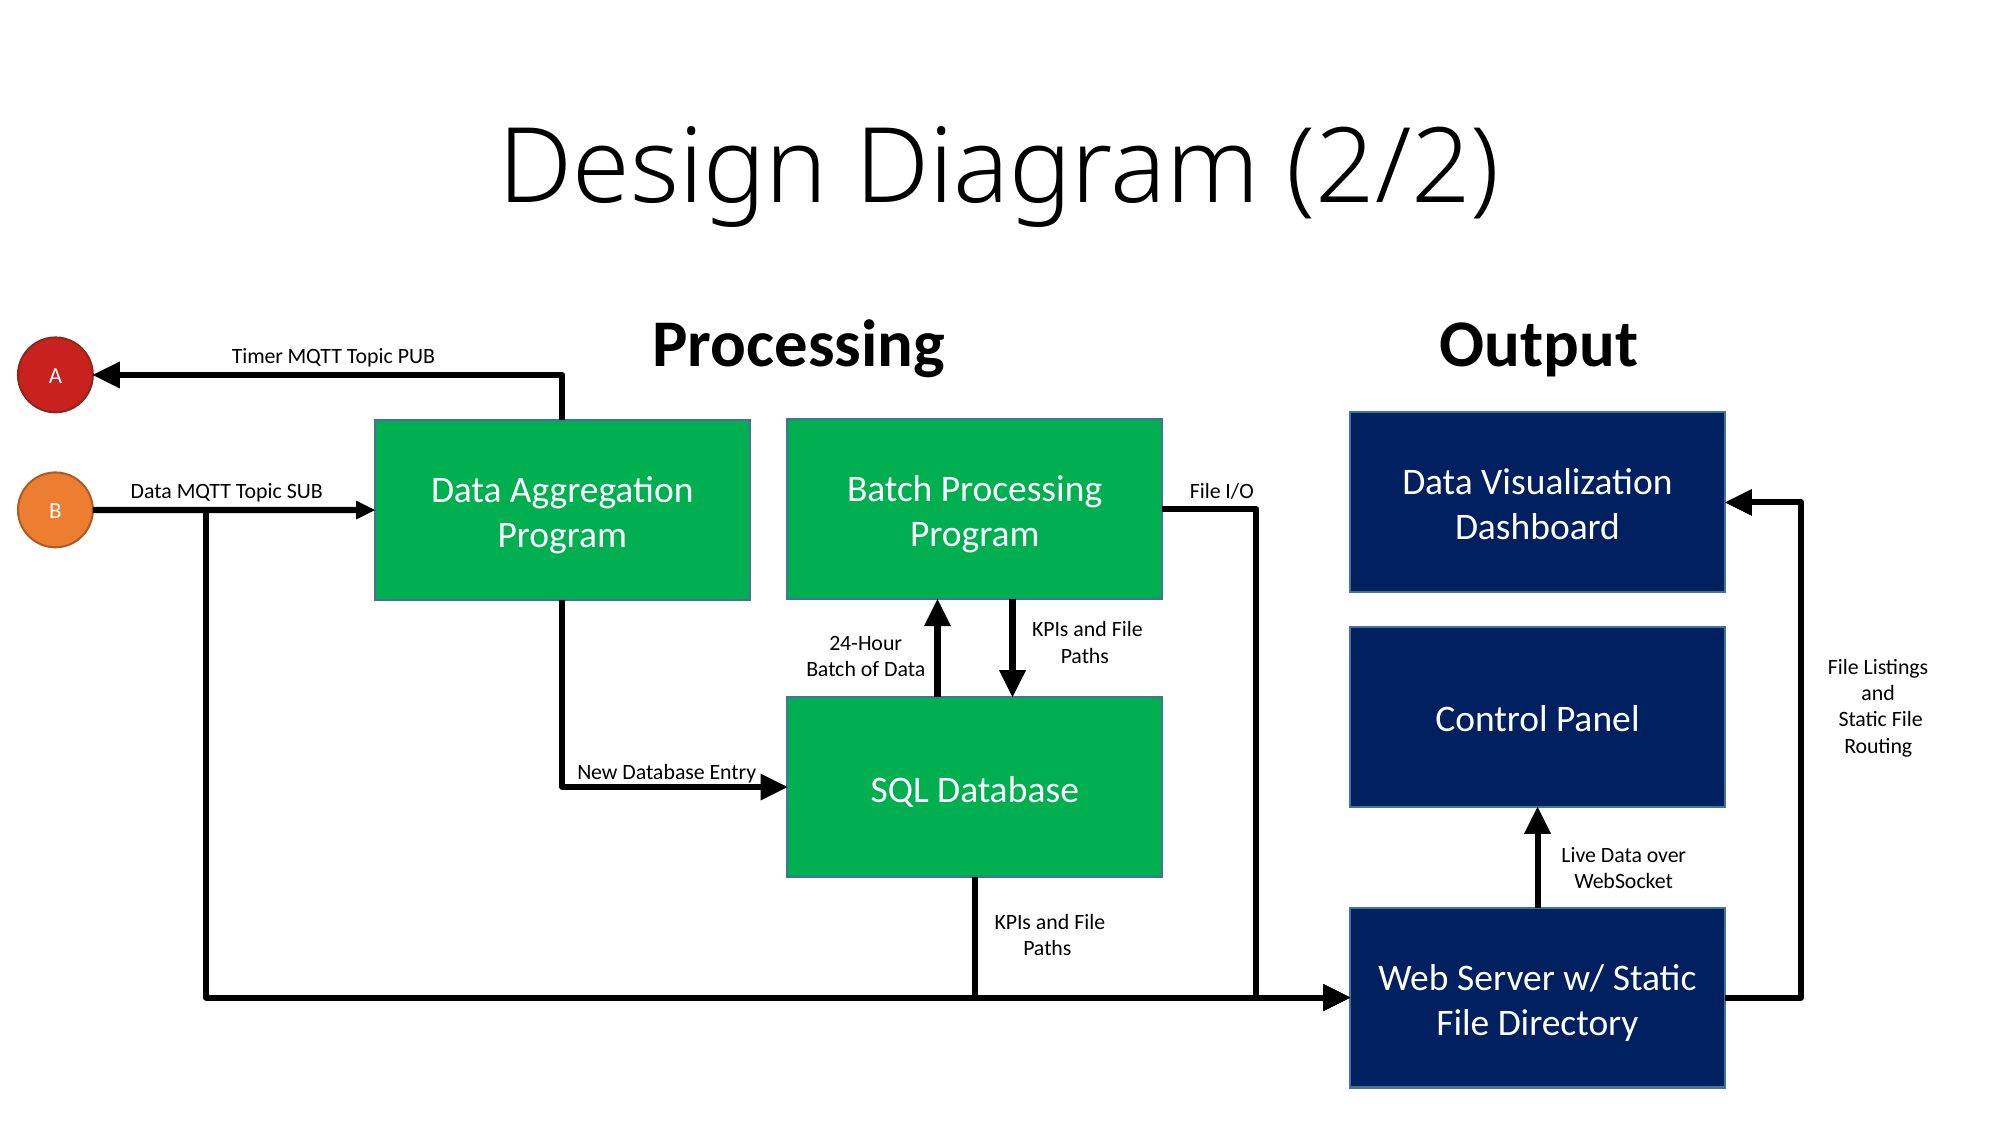

# Design Diagram (2/2)
Processing
Output
Timer MQTT Topic PUB
A
Data Visualization Dashboard
Batch Processing Program
Data Aggregation Program
File I/O
Data MQTT Topic SUB
B
KPIs and File Paths
24-Hour Batch of Data
Control Panel
File Listings and
 Static File Routing
SQL Database
New Database Entry
Live Data over WebSocket
KPIs and File Paths
Web Server w/ Static File Directory